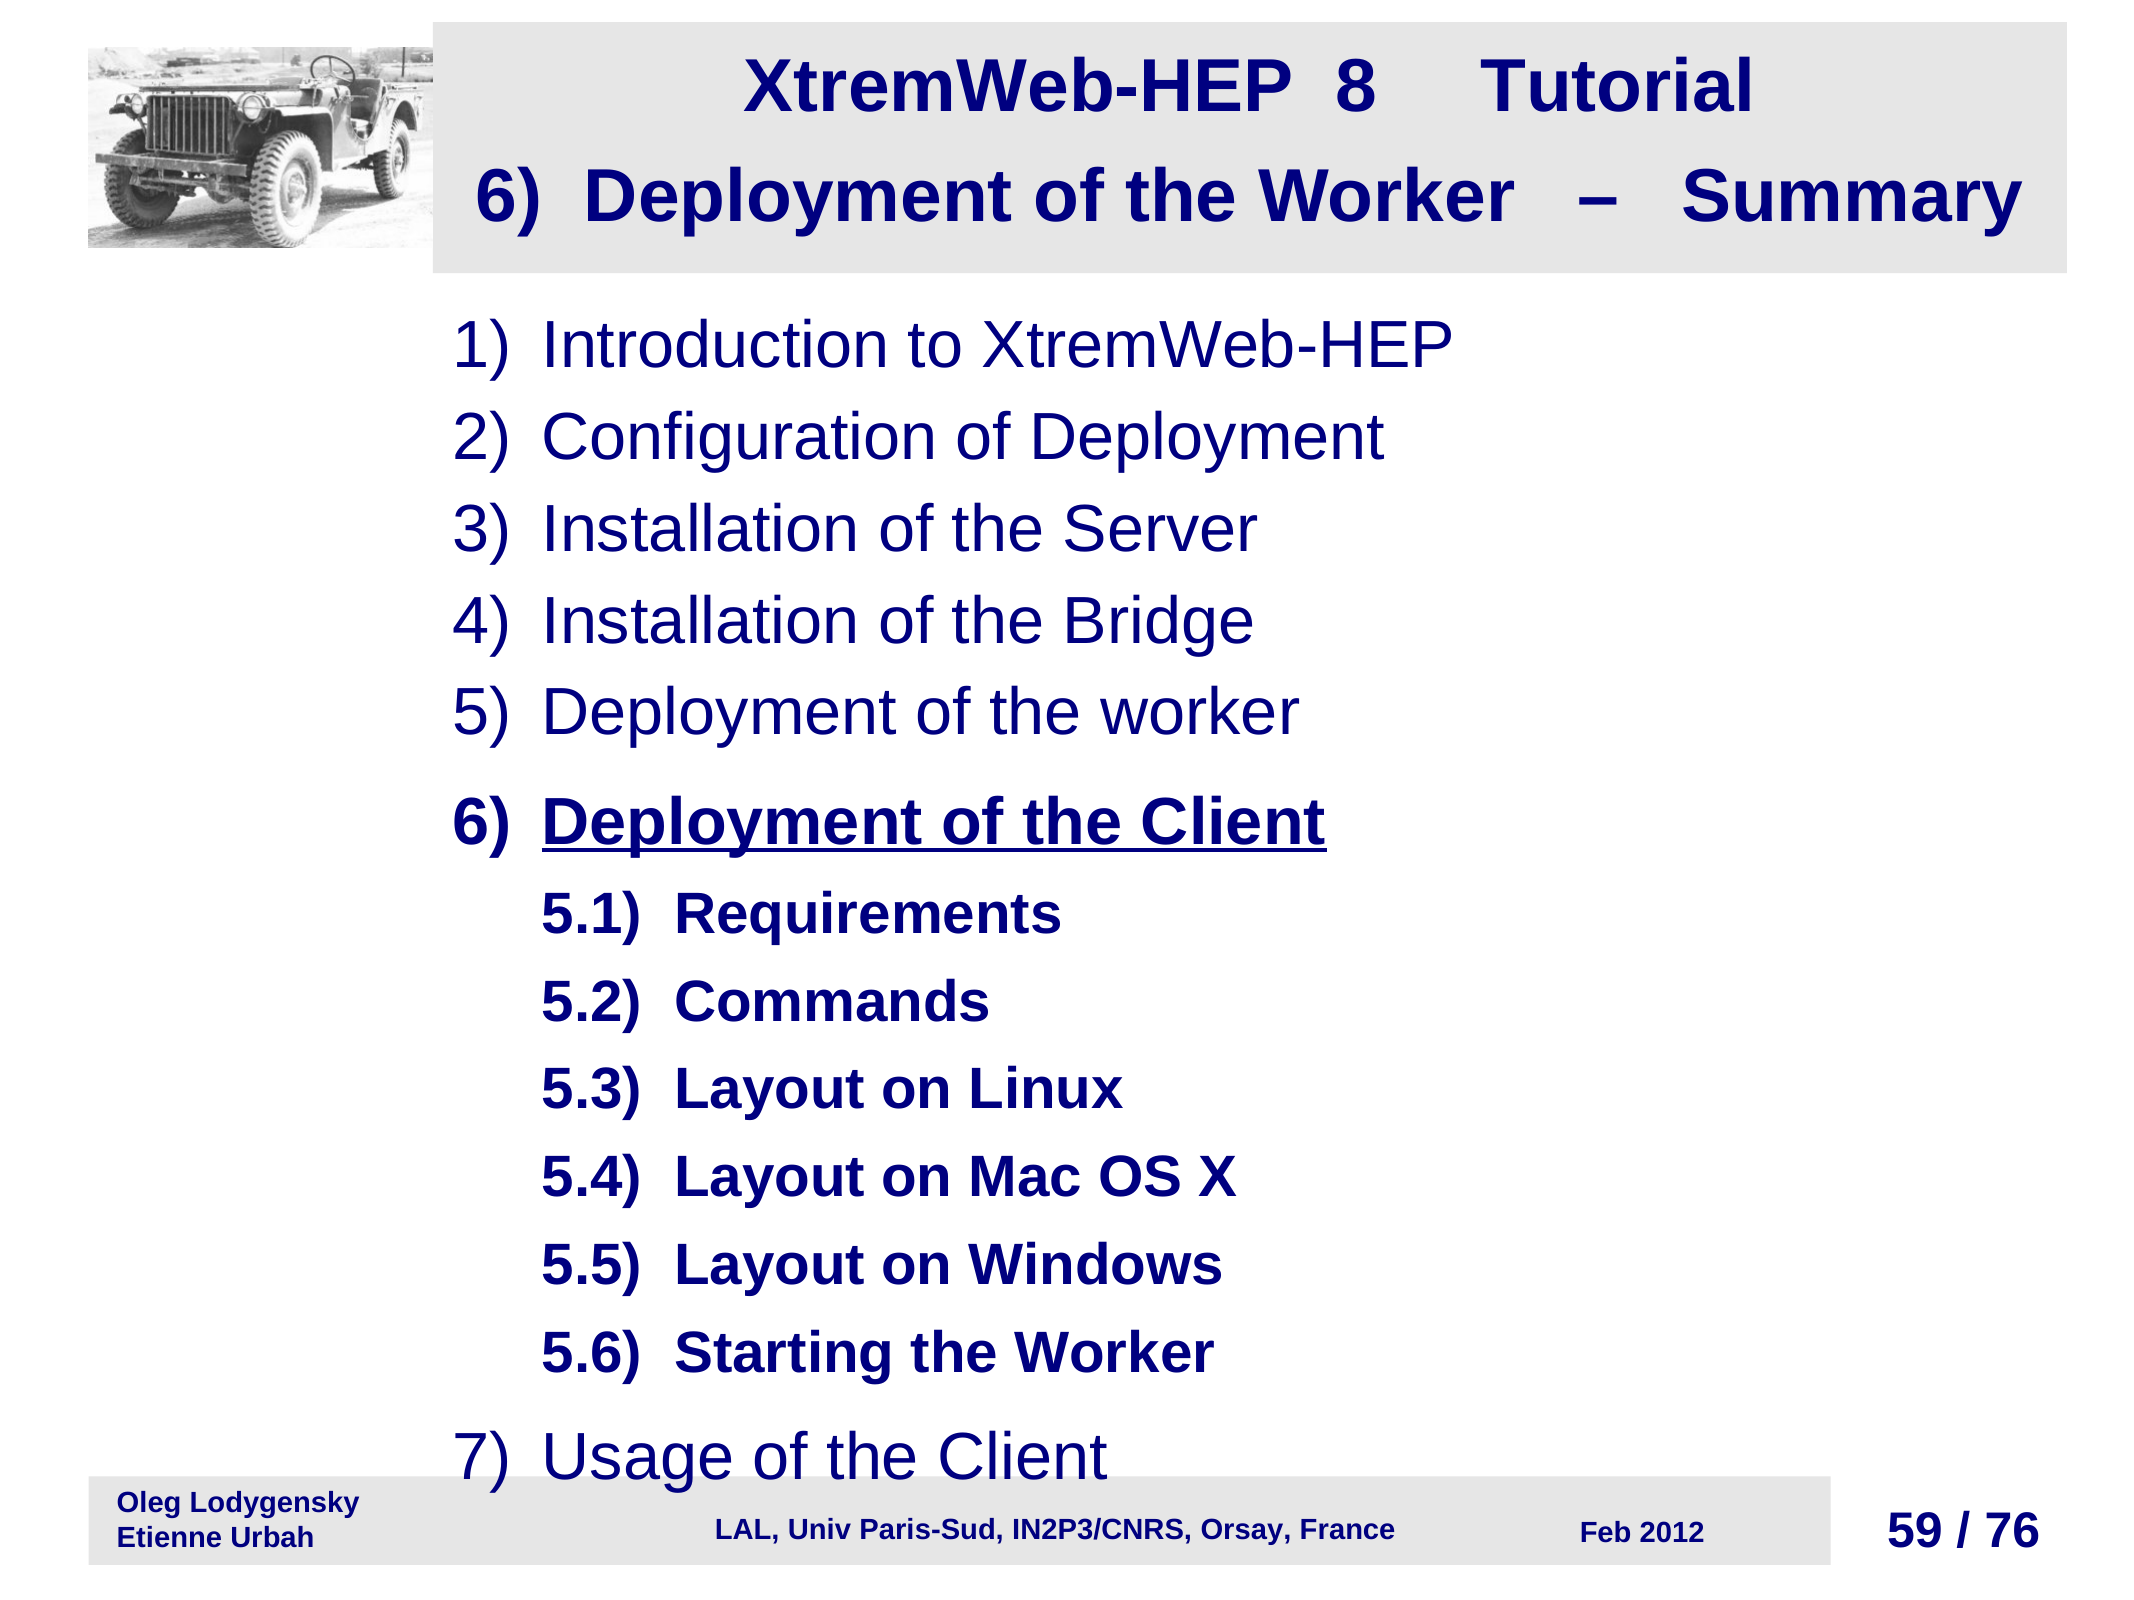

# 6) Deployment of the Worker – Summary
Introduction to XtremWeb-HEP
Configuration of Deployment
Installation of the Server
Installation of the Bridge
Deployment of the worker
Deployment of the Client
Requirements
Commands
Layout on Linux
Layout on Mac OS X
Layout on Windows
Starting the Worker
Usage of the Client
59